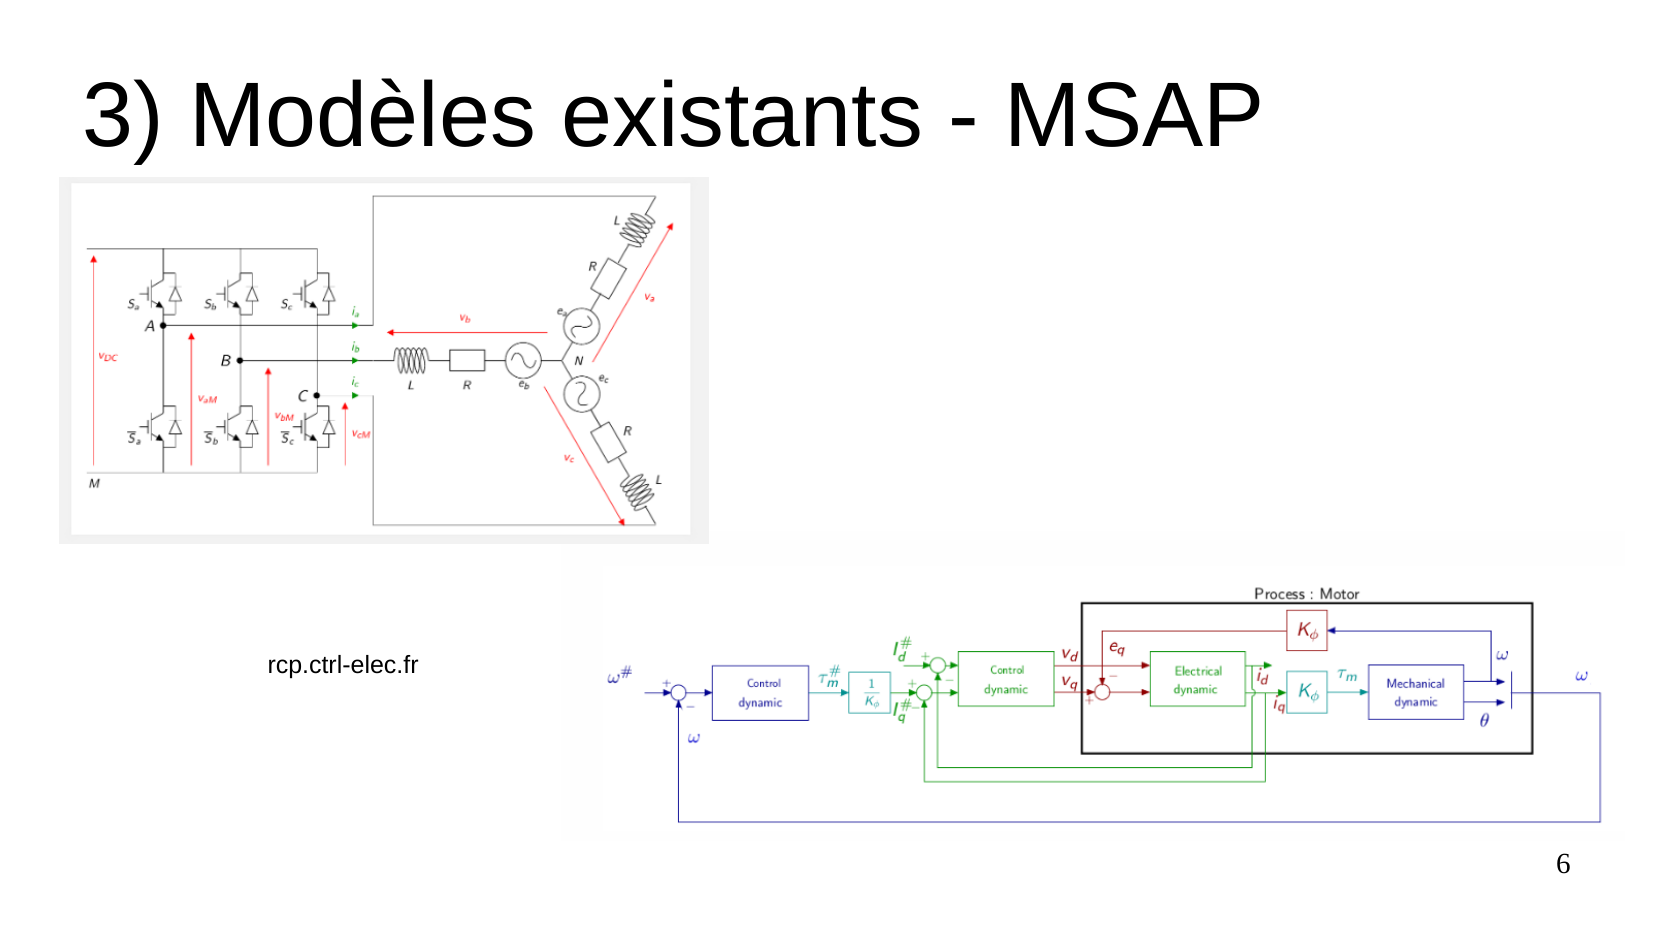

# 3) Modèles existants - MSAP
6